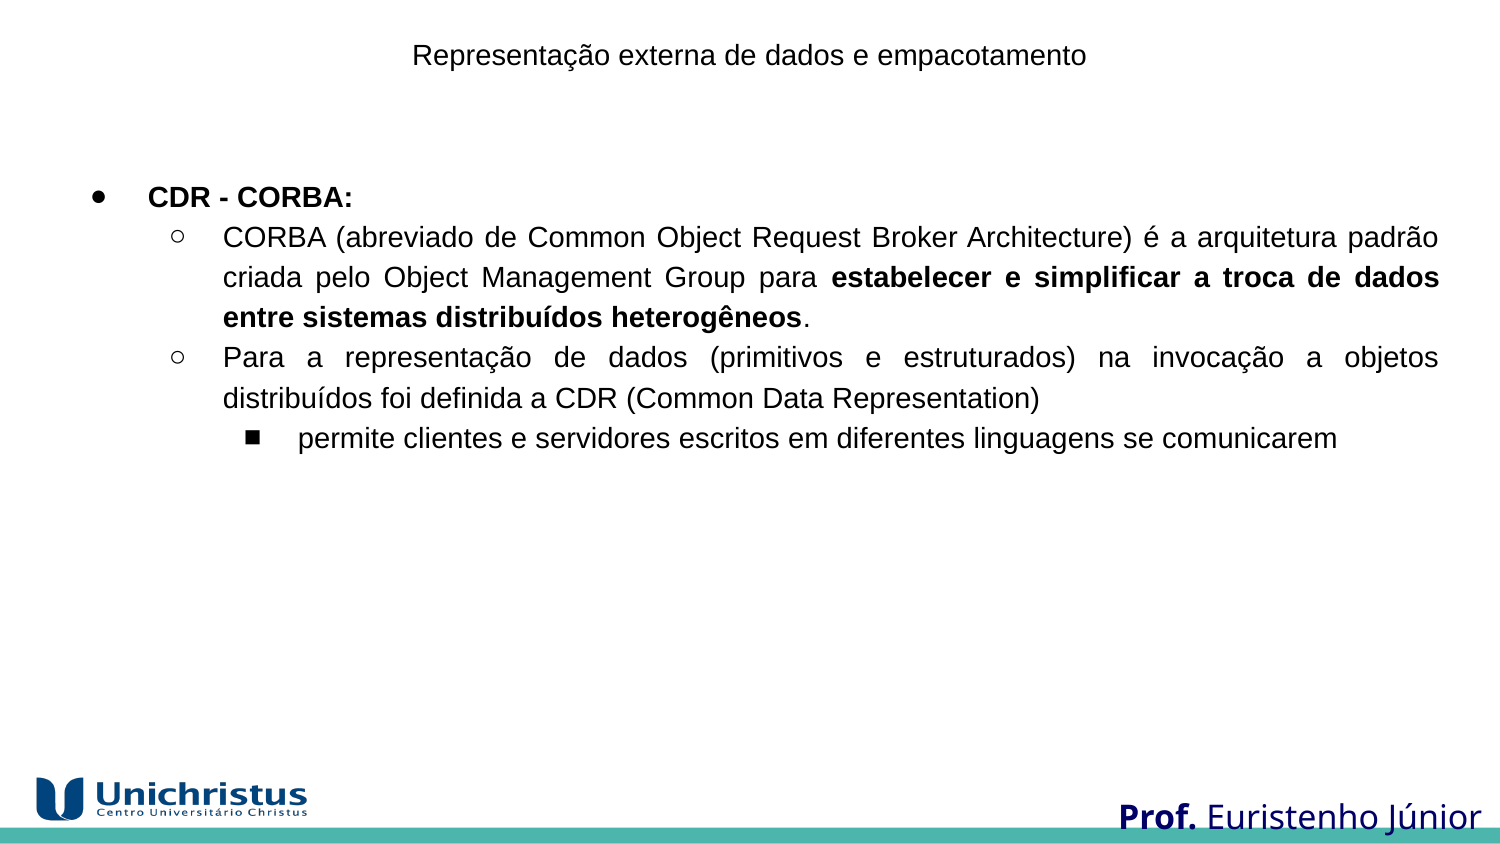

# Representação externa de dados e empacotamento
CDR - CORBA:
CORBA (abreviado de Common Object Request Broker Architecture) é a arquitetura padrão criada pelo Object Management Group para estabelecer e simplificar a troca de dados entre sistemas distribuídos heterogêneos.
Para a representação de dados (primitivos e estruturados) na invocação a objetos distribuídos foi definida a CDR (Common Data Representation)
permite clientes e servidores escritos em diferentes linguagens se comunicarem